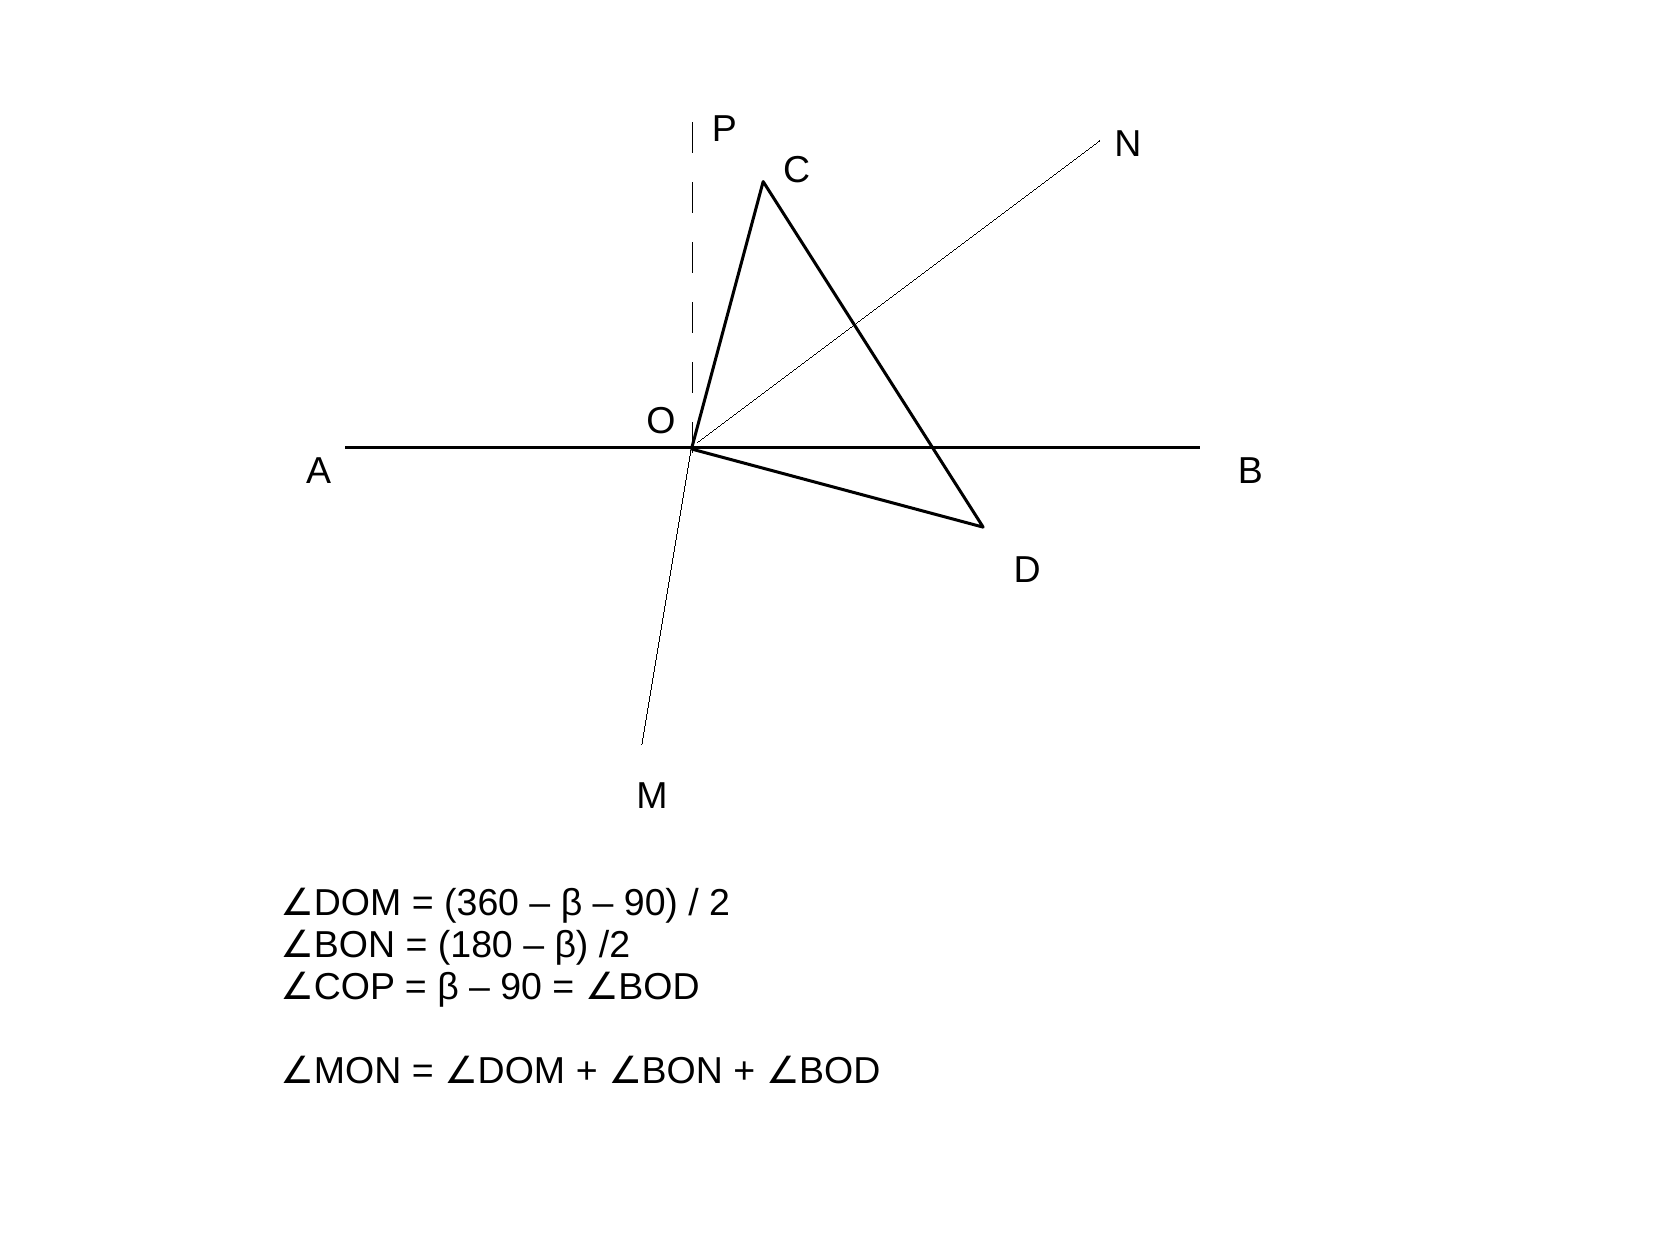

P
N
C
O
A
B
D
M
∠DOM = (360 – β – 90) / 2
∠BON = (180 – β) /2
∠COP = β – 90 = ∠BOD
∠MON = ∠DOM + ∠BON + ∠BOD